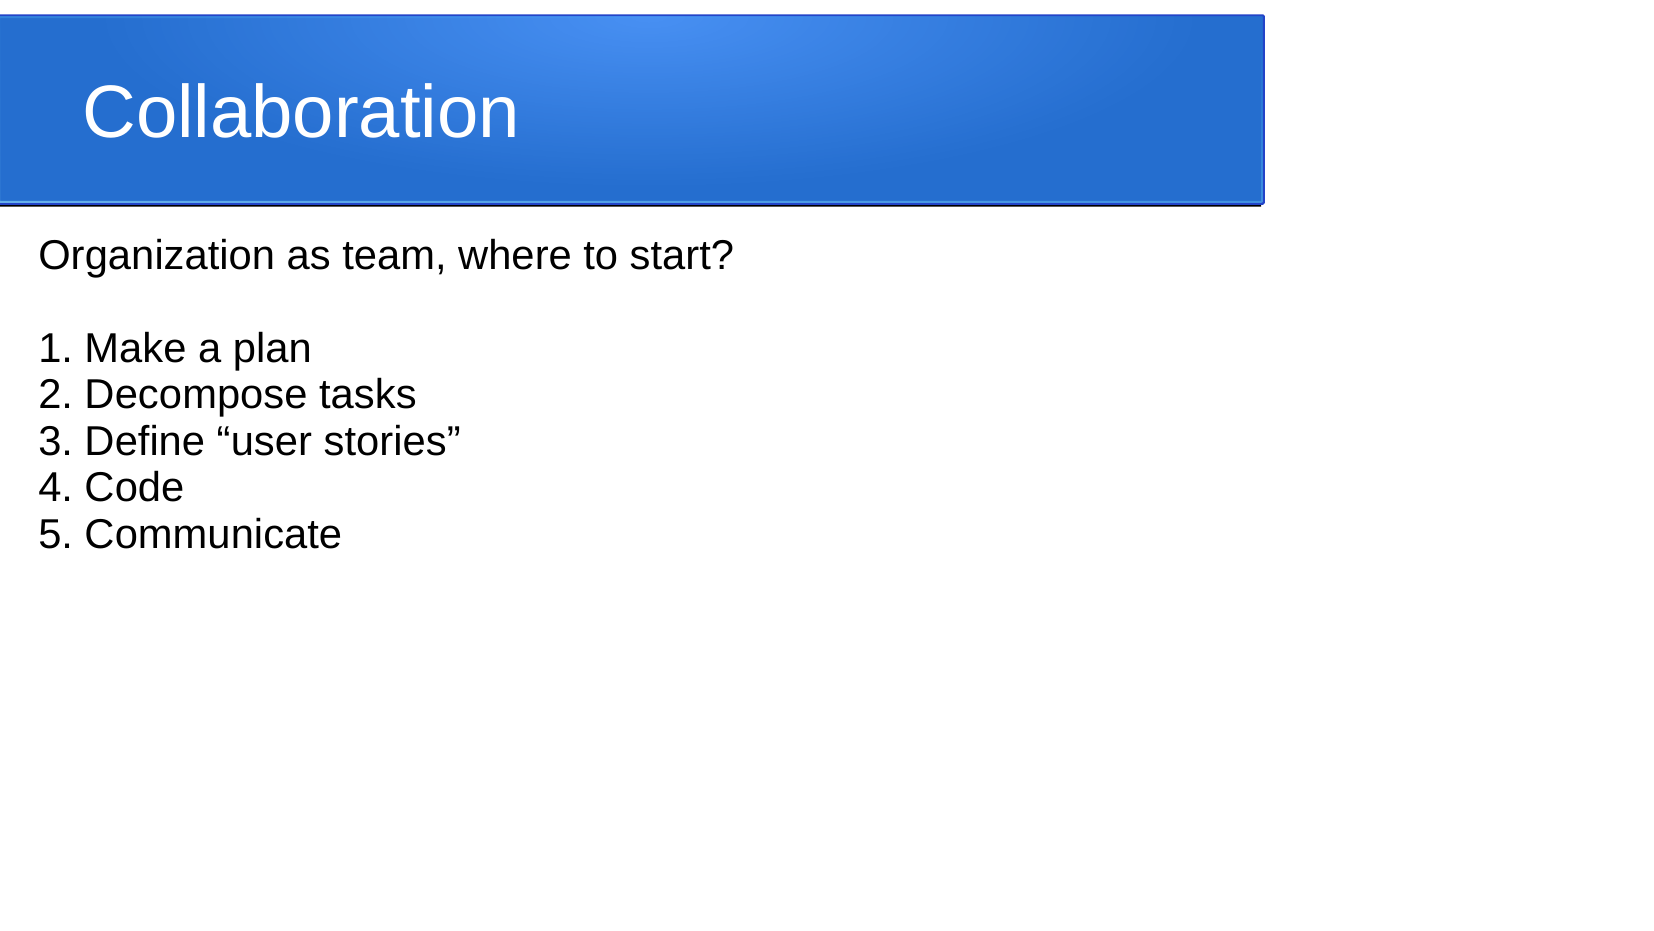

# Collaboration
Organization as team, where to start?
1. Make a plan
2. Decompose tasks
3. Define “user stories”
4. Code
5. Communicate